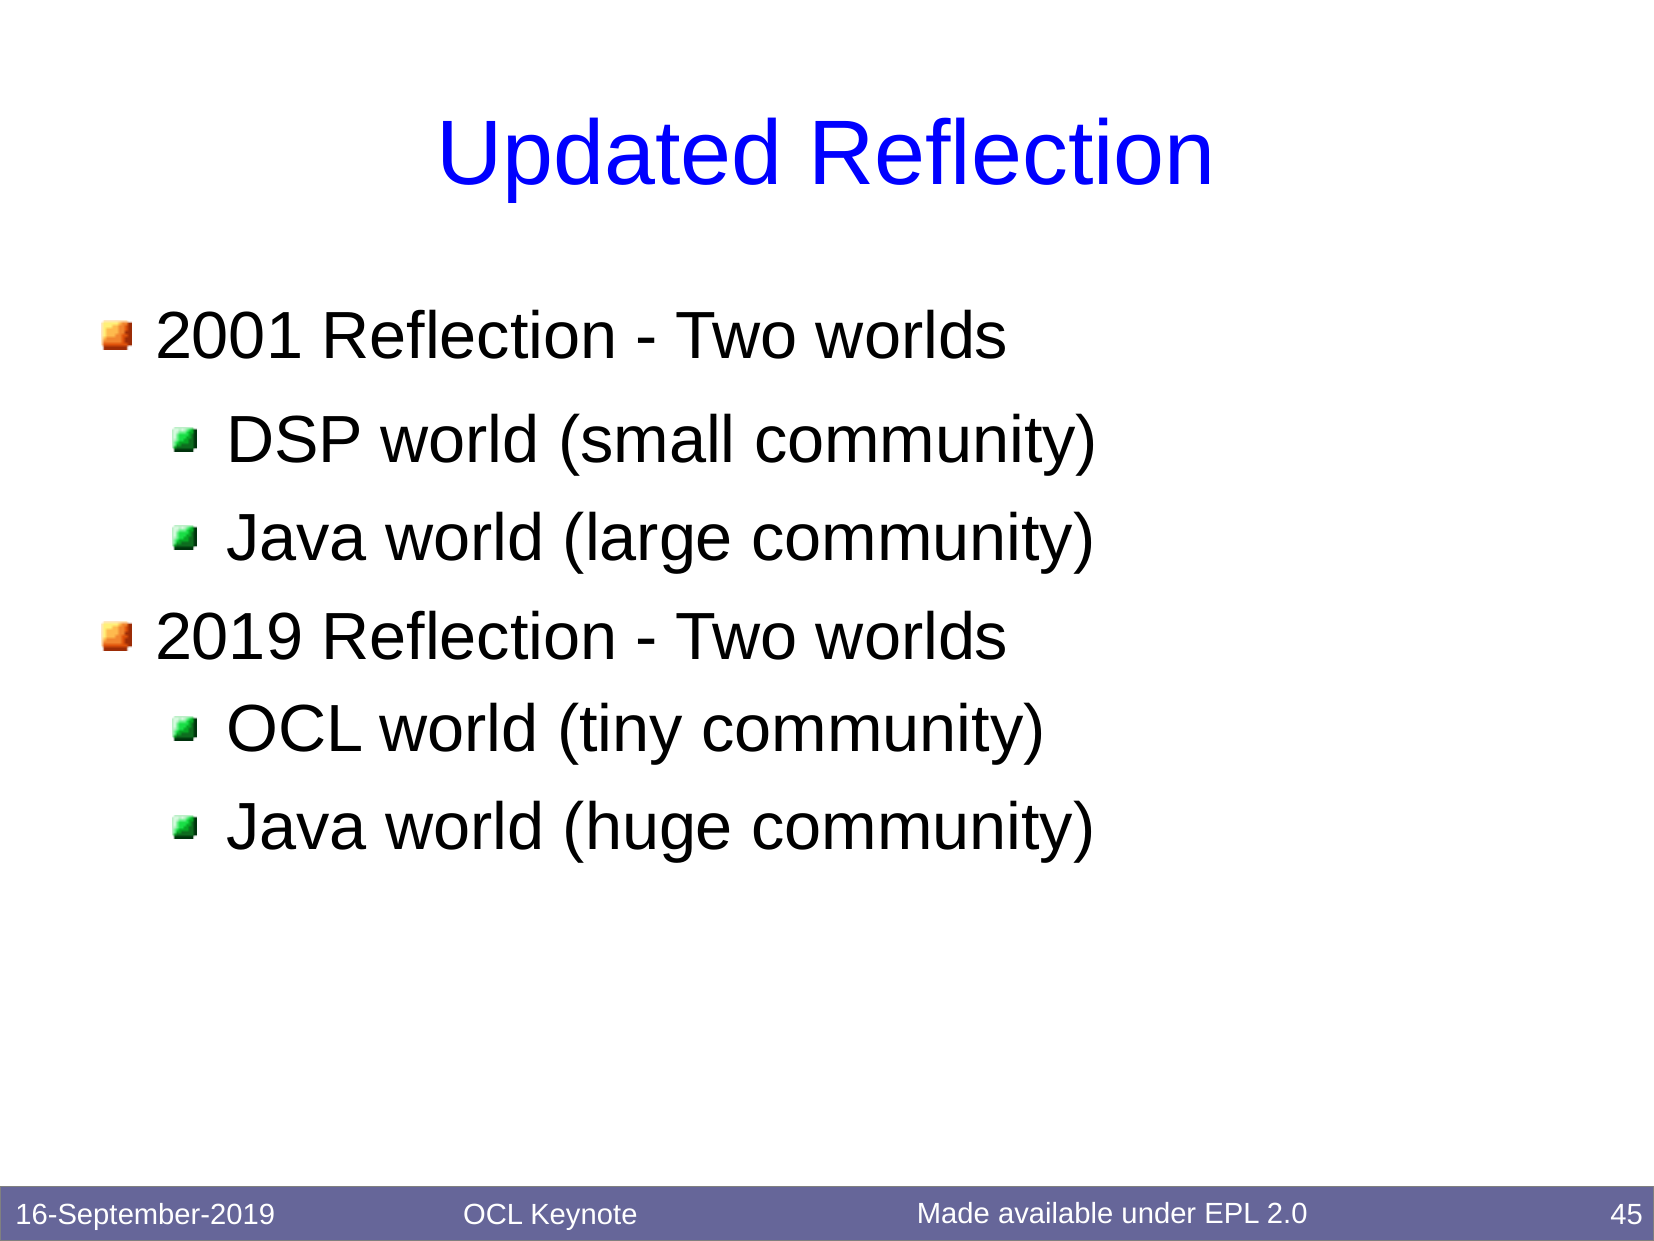

# Updated Reflection
2001 Reflection - Two worlds
DSP world (small community)
Java world (large community)
2019 Reflection - Two worlds
OCL world (tiny community)
Java world (huge community)
16-September-2019
OCL Keynote
45